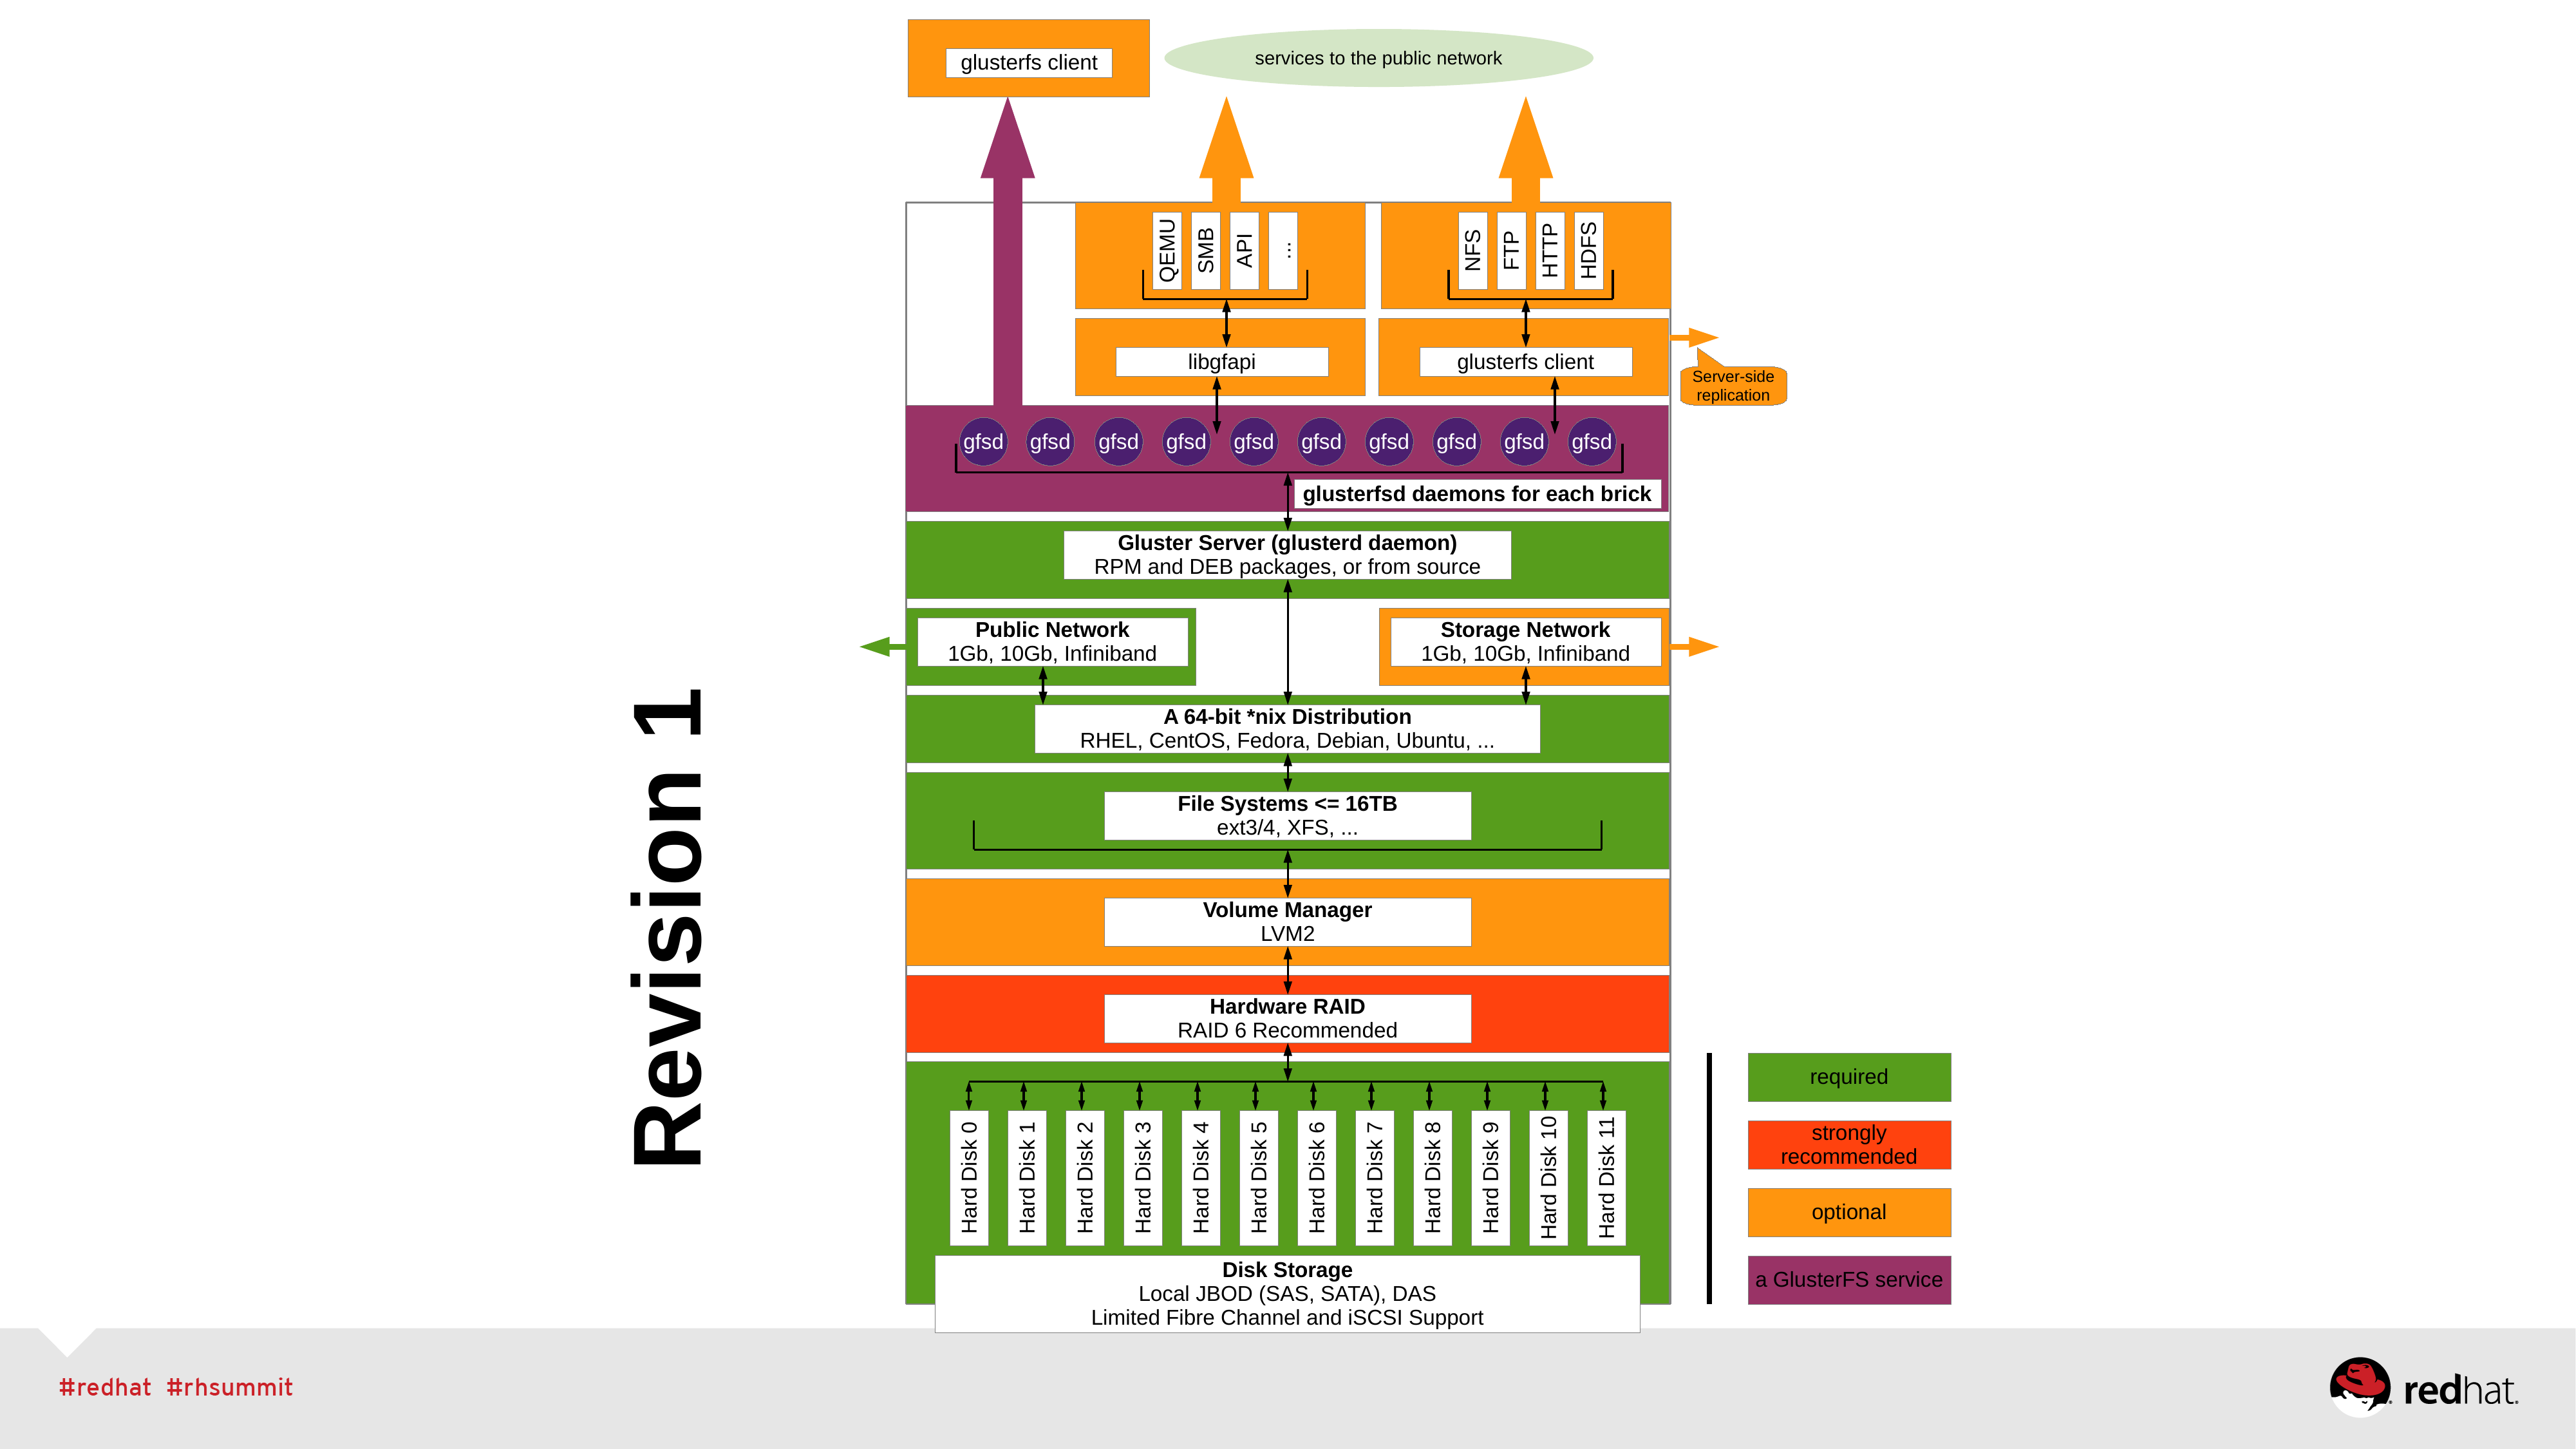

services to the public network
glusterfs client
QEMU
SMB
API
...
NFS
FTP
HTTP
HDFS
libgfapi
glusterfs client
Server-side
replication
gfsd
gfsd
gfsd
gfsd
gfsd
gfsd
gfsd
gfsd
gfsd
gfsd
glusterfsd daemons for each brick
Gluster Server (glusterd daemon)
RPM and DEB packages, or from source
Public Network
1Gb, 10Gb, Infiniband
Storage Network
1Gb, 10Gb, Infiniband
A 64-bit *nix Distribution
RHEL, CentOS, Fedora, Debian, Ubuntu, ...
File Systems <= 16TB
ext3/4, XFS, ...
Revision 1
Volume Manager
LVM2
Hardware RAID
RAID 6 Recommended
required
strongly
recommended
Hard Disk 0
Hard Disk 1
Hard Disk 2
Hard Disk 3
Hard Disk 4
Hard Disk 5
Hard Disk 6
Hard Disk 7
Hard Disk 8
Hard Disk 9
Hard Disk 10
Hard Disk 11
optional
Disk Storage
Local JBOD (SAS, SATA), DAS
Limited Fibre Channel and iSCSI Support
a GlusterFS service